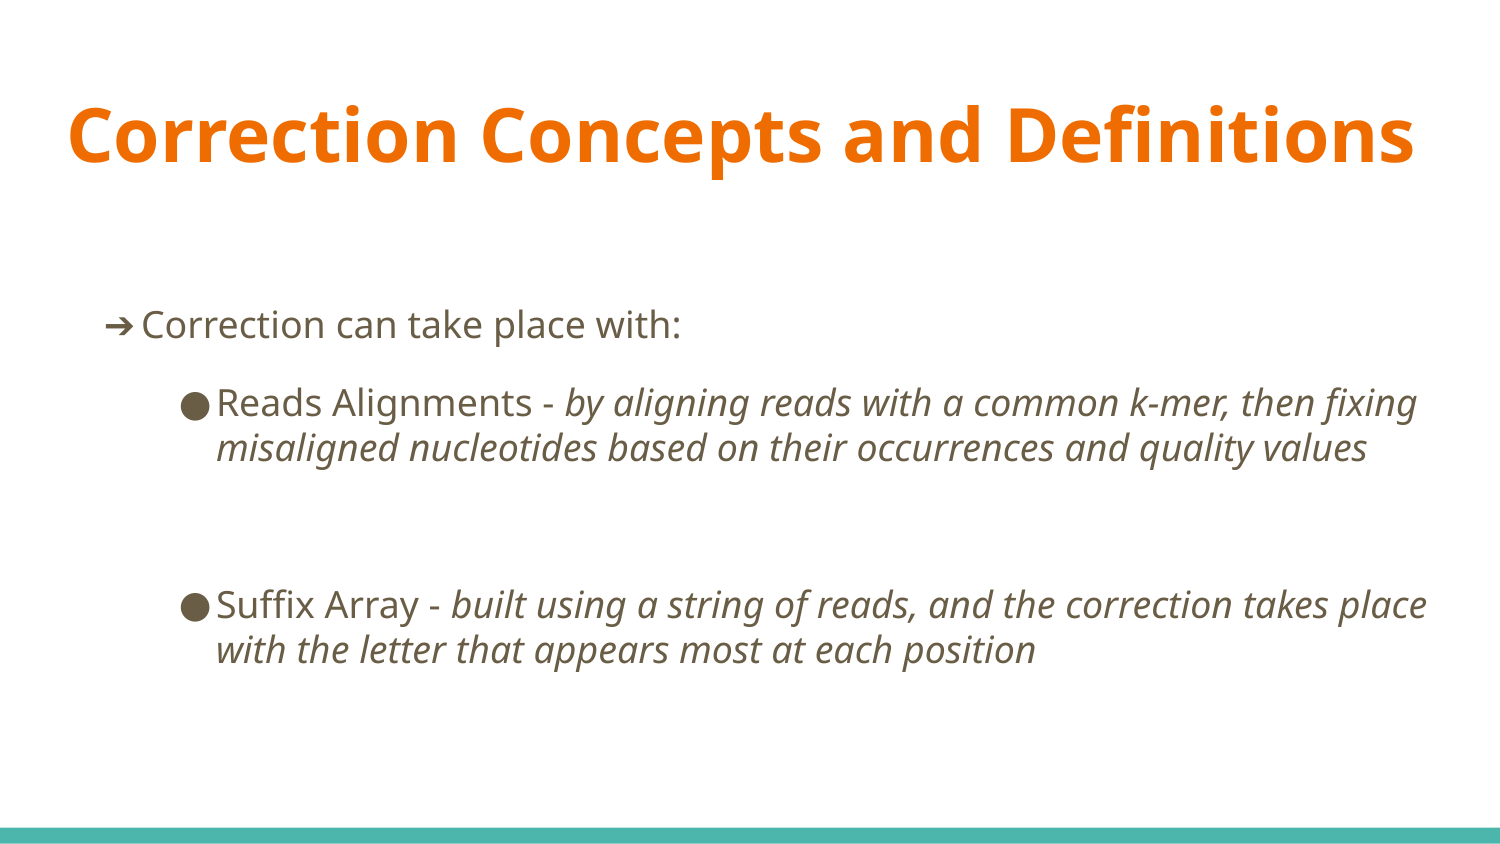

# Correction Concepts and Definitions
Correction can take place with:
Reads Alignments - by aligning reads with a common k-mer, then fixing misaligned nucleotides based on their occurrences and quality values
Suffix Array - built using a string of reads, and the correction takes place with the letter that appears most at each position